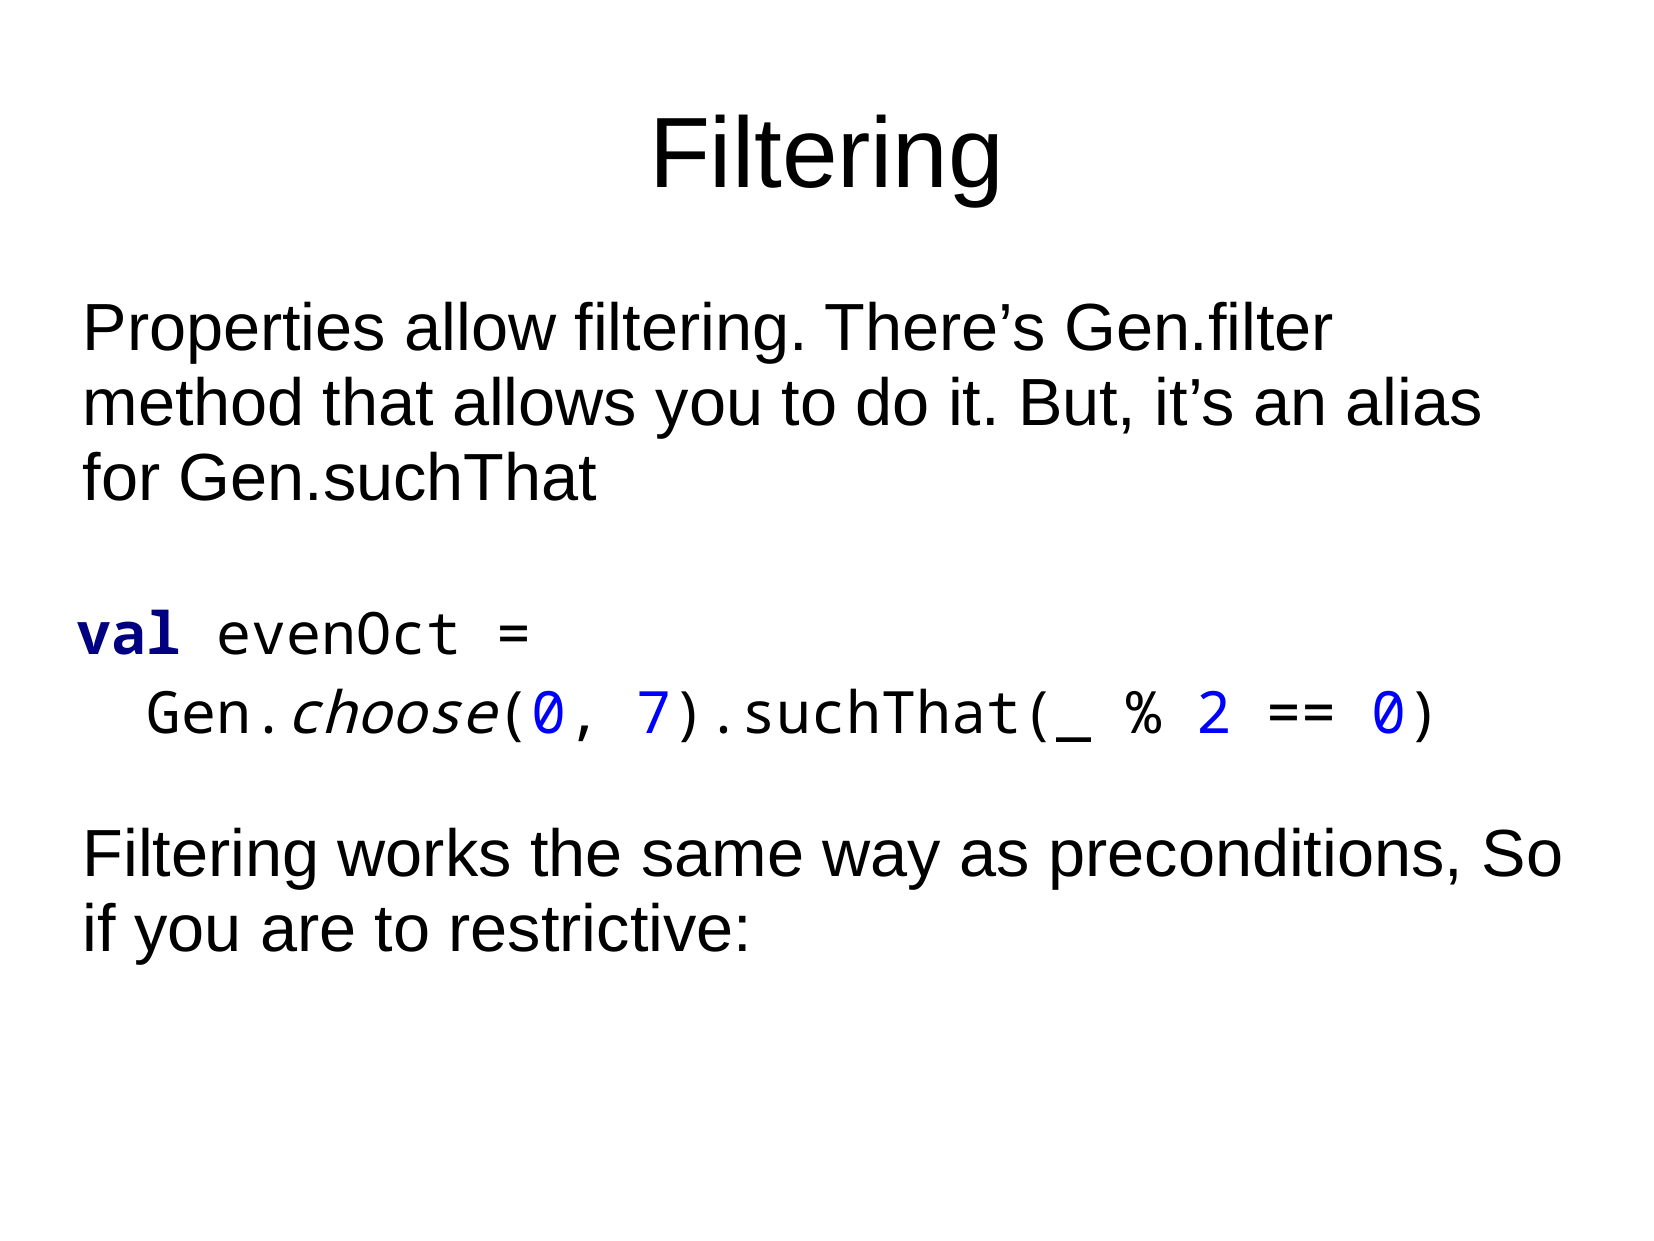

# Filtering
Properties allow filtering. There’s Gen.filter method that allows you to do it. But, it’s an alias for Gen.suchThat
val evenOct =
 Gen.choose(0, 7).suchThat(_ % 2 == 0)
Filtering works the same way as preconditions, So if you are to restrictive: